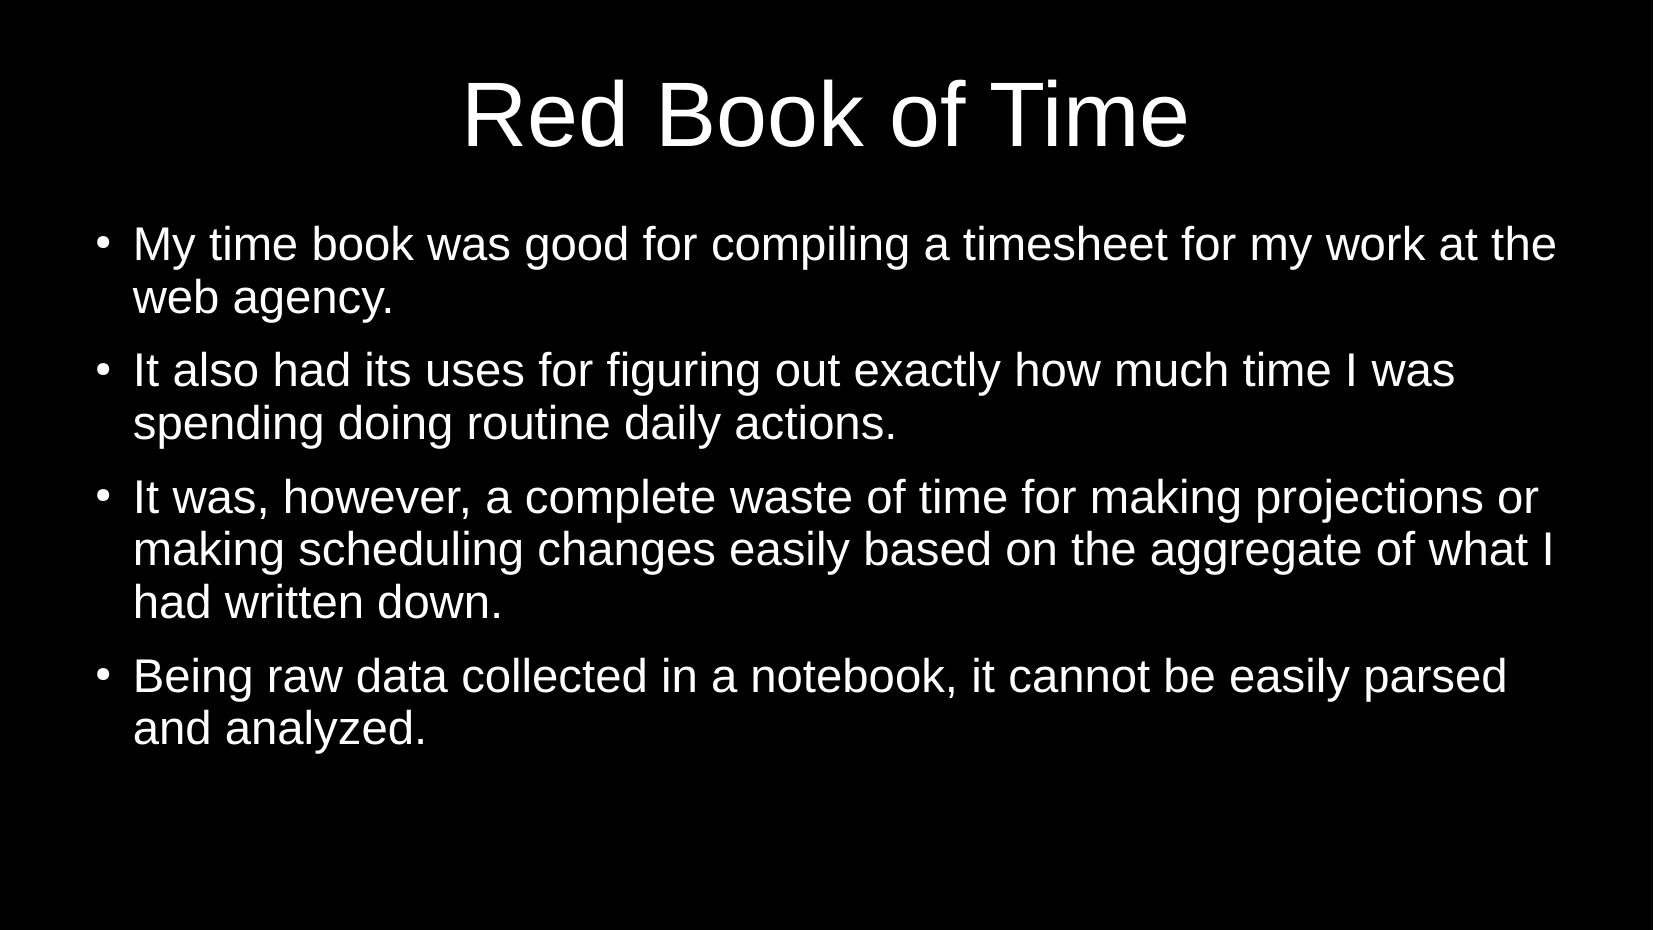

# Red Book of Time
My time book was good for compiling a timesheet for my work at the web agency.
It also had its uses for figuring out exactly how much time I was spending doing routine daily actions.
It was, however, a complete waste of time for making projections or making scheduling changes easily based on the aggregate of what I had written down.
Being raw data collected in a notebook, it cannot be easily parsed and analyzed.